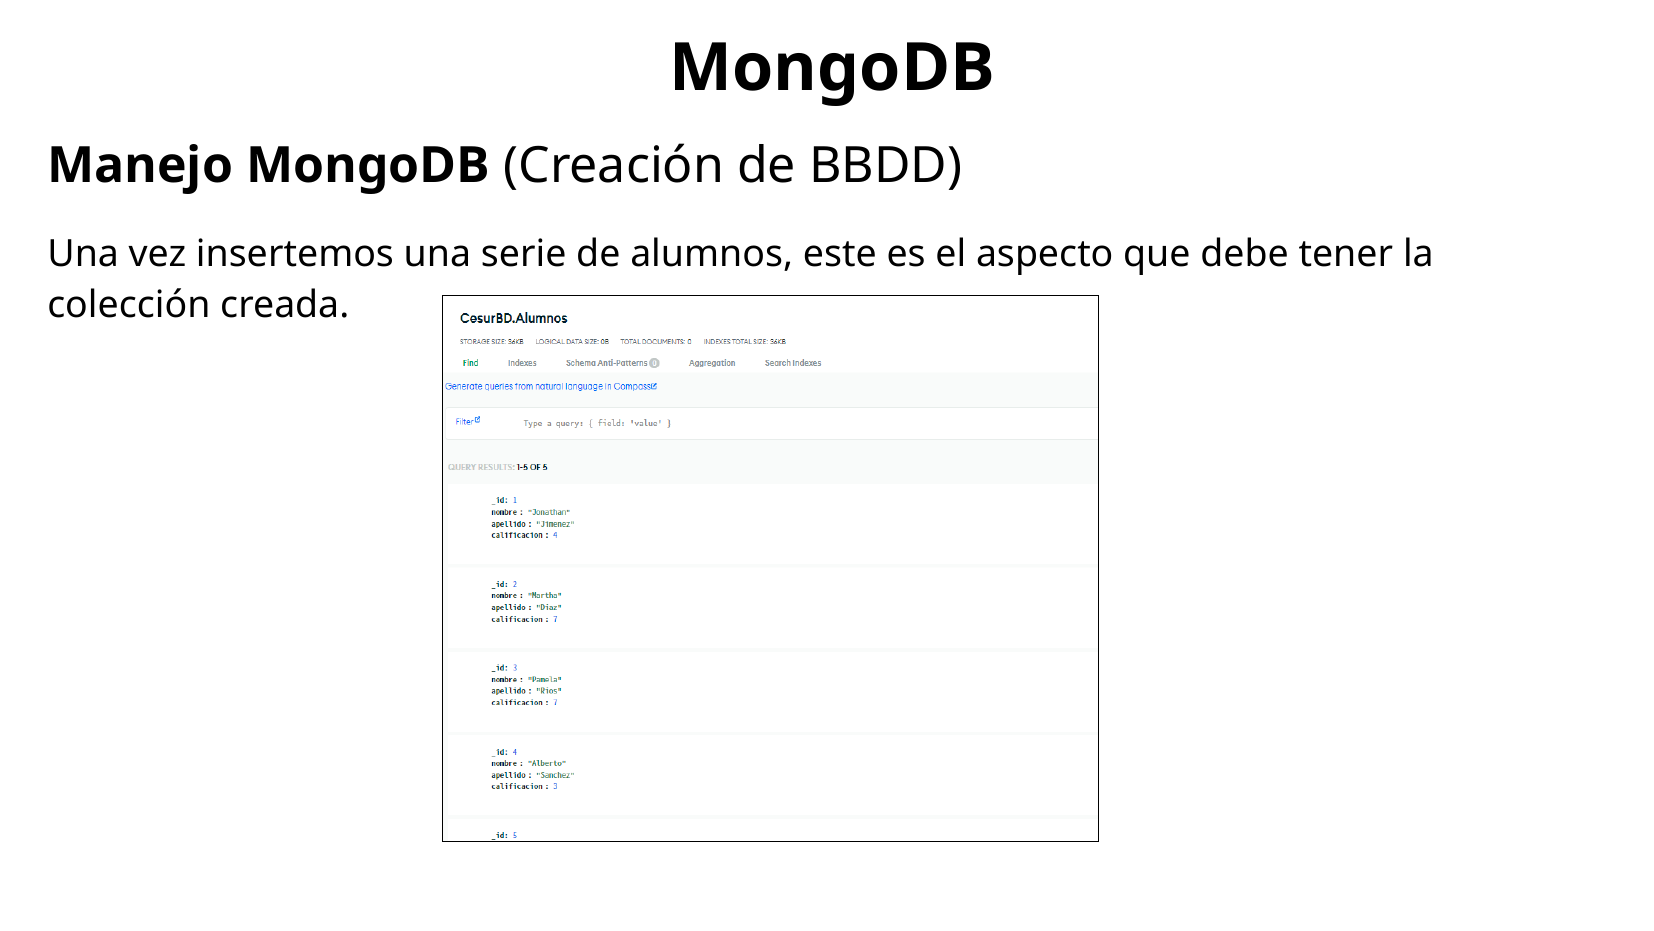

# MongoDB
Manejo MongoDB (Creación de BBDD)
Una vez insertemos una serie de alumnos, este es el aspecto que debe tener la colección creada.